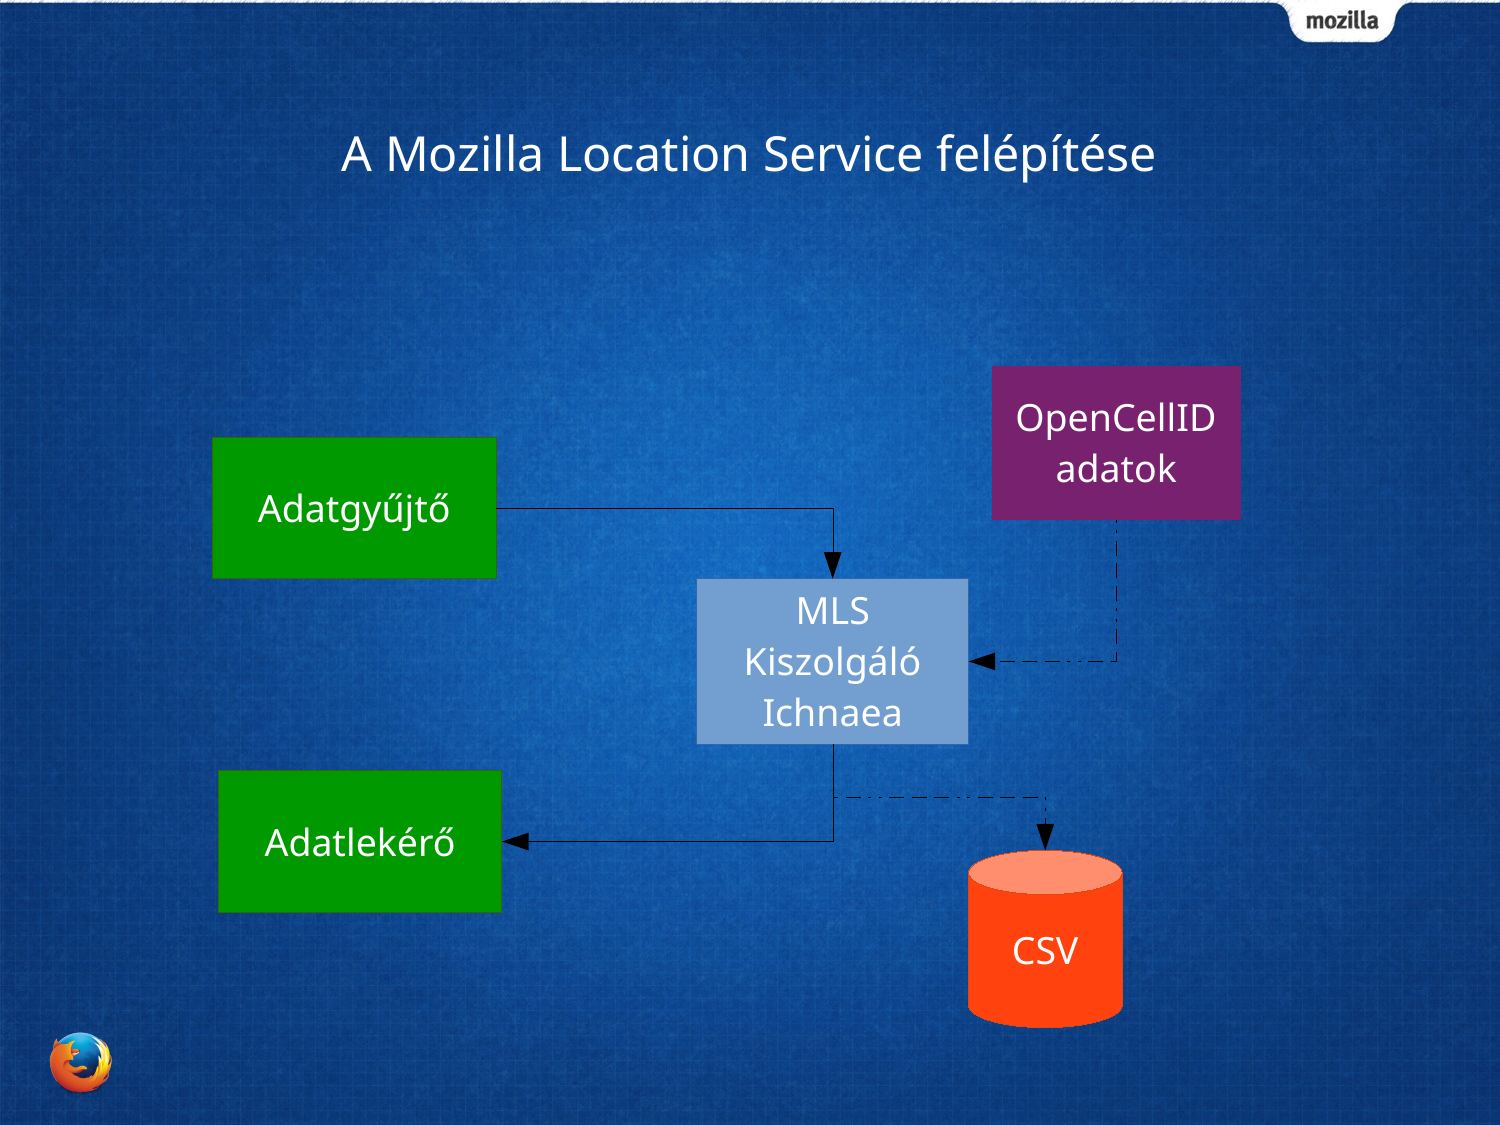

# A Mozilla Location Service felépítése
OpenCellID
adatok
Adatgyűjtő
MLS
Kiszolgáló
Ichnaea
Adatlekérő
CSV